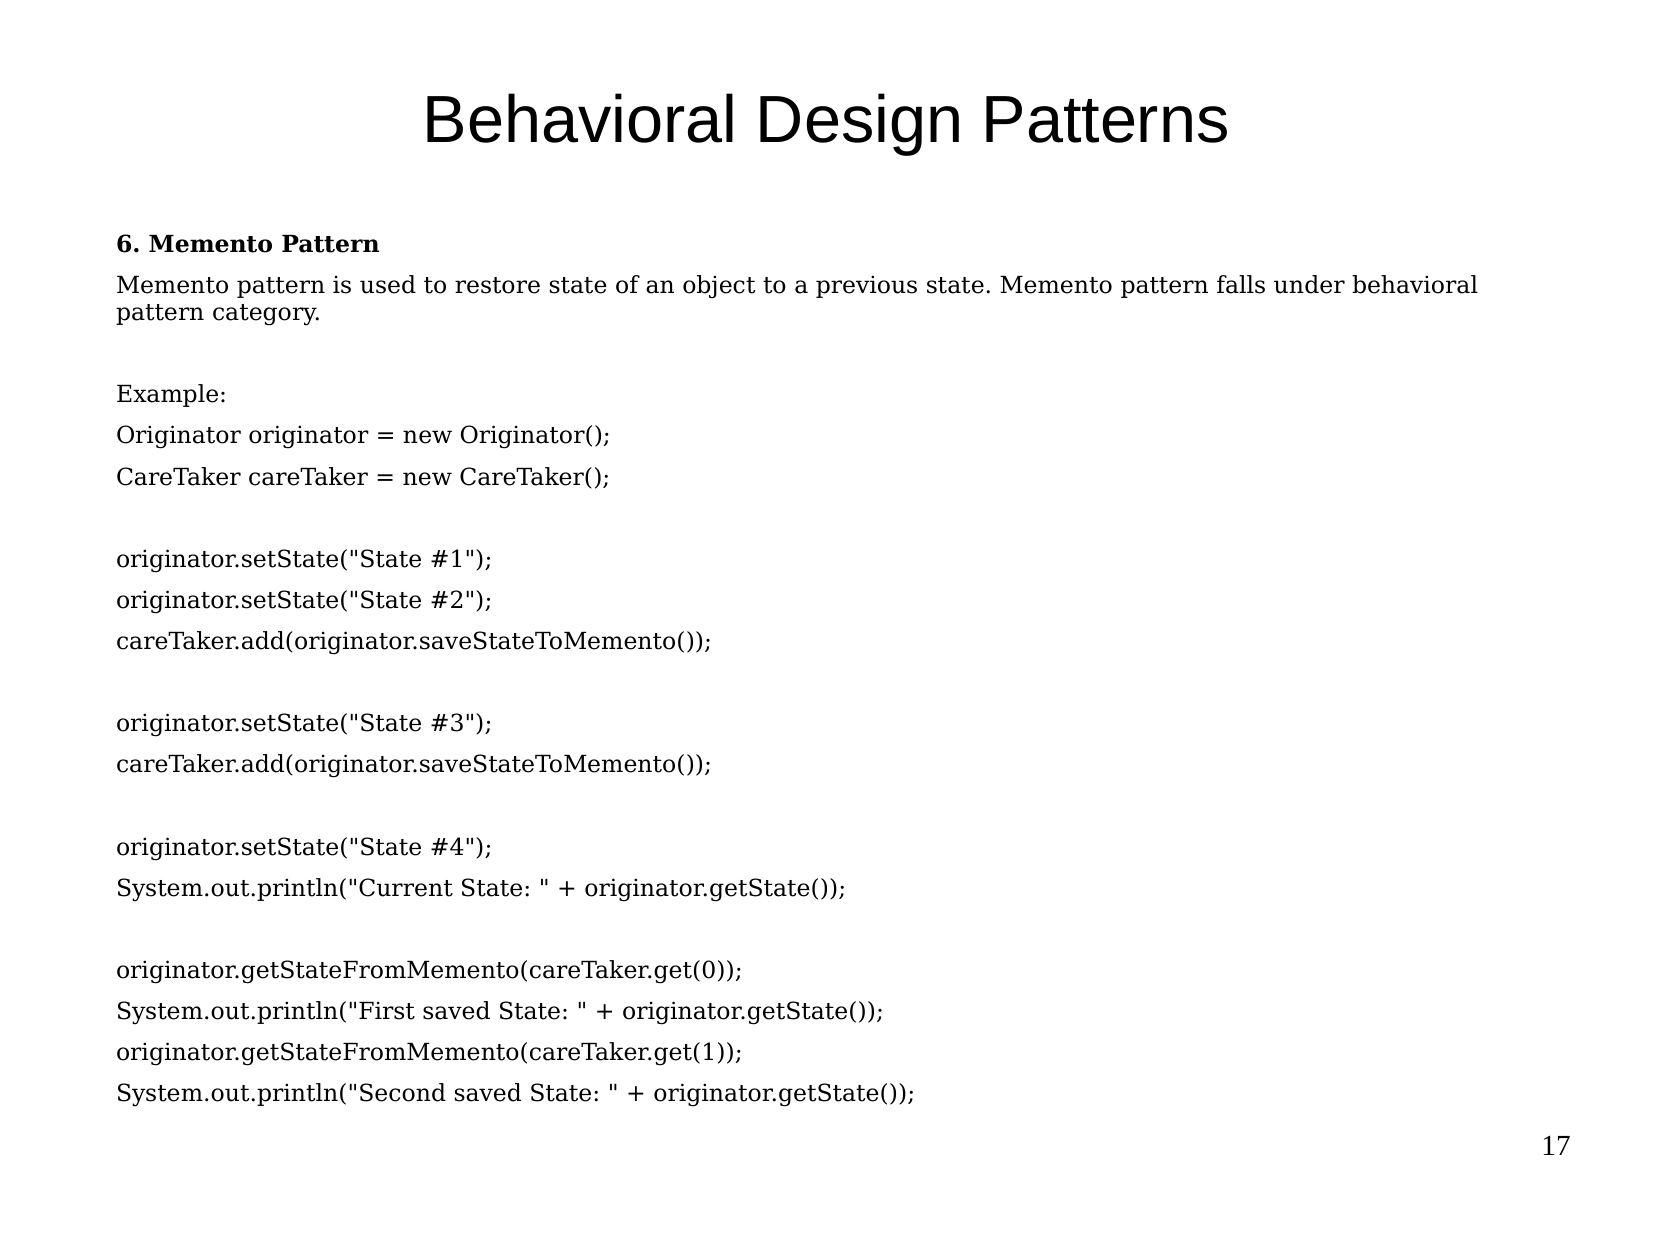

# Behavioral Design Patterns
6. Memento Pattern
Memento pattern is used to restore state of an object to a previous state. Memento pattern falls under behavioral pattern category.
Example:
Originator originator = new Originator();
CareTaker careTaker = new CareTaker();
originator.setState("State #1");
originator.setState("State #2");
careTaker.add(originator.saveStateToMemento());
originator.setState("State #3");
careTaker.add(originator.saveStateToMemento());
originator.setState("State #4");
System.out.println("Current State: " + originator.getState());
originator.getStateFromMemento(careTaker.get(0));
System.out.println("First saved State: " + originator.getState());
originator.getStateFromMemento(careTaker.get(1));
System.out.println("Second saved State: " + originator.getState());
17